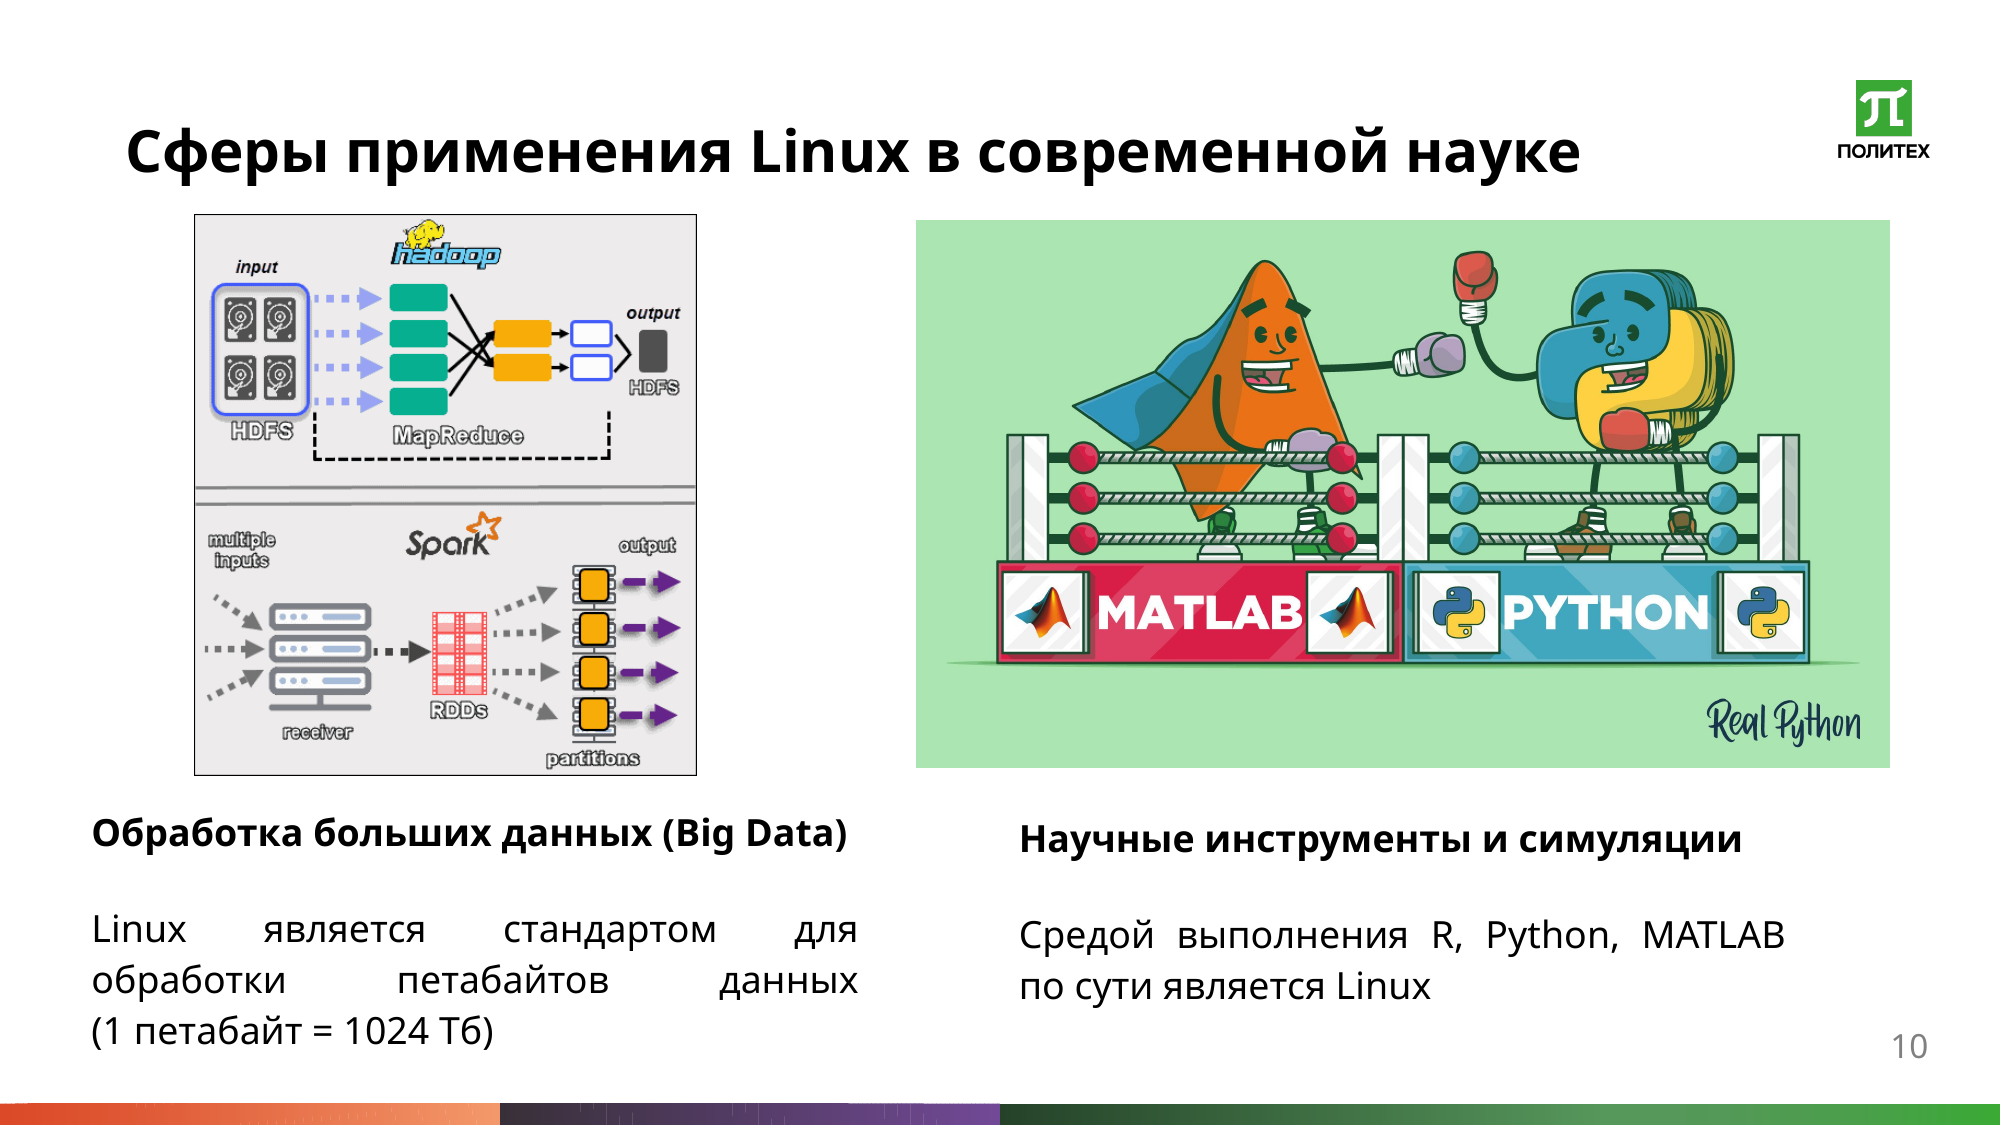

Сферы применения Linux в современной науке
Обработка больших данных (Big Data)
Linux является стандартом для обработки петабайтов данных (1 петабайт = 1024 Тб)
Научные инструменты и симуляции
Средой выполнения R, Python, MATLAB по сути является Linux